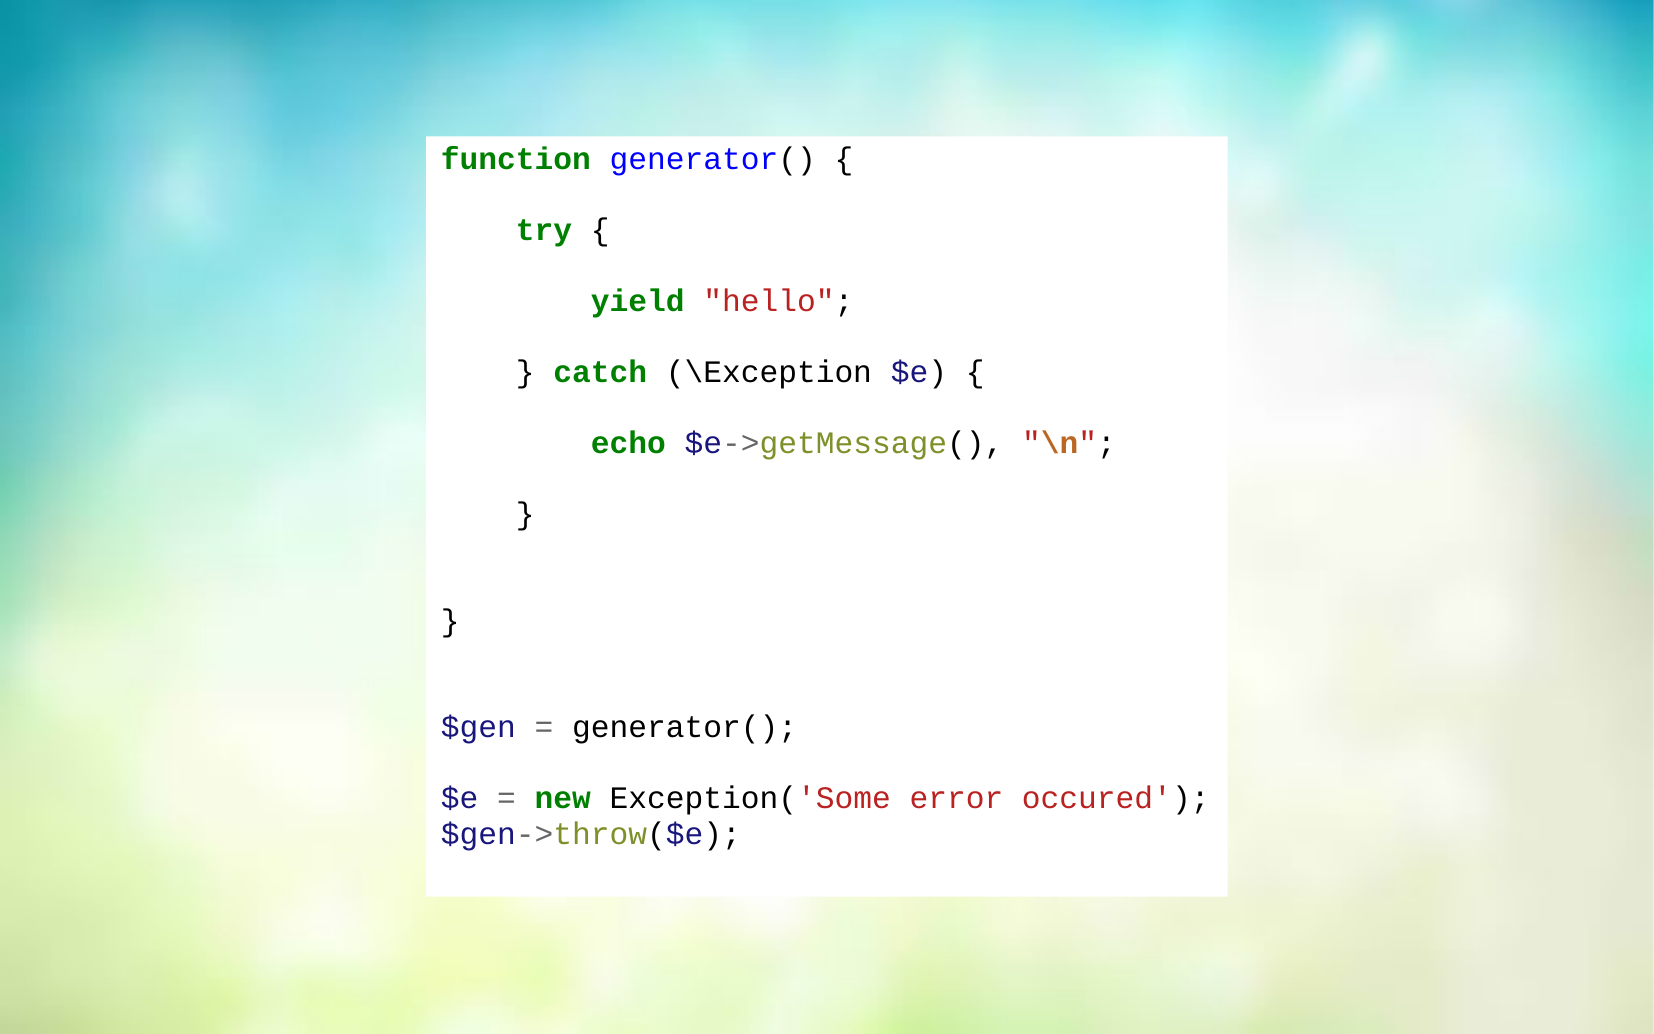

function generator() {
 try {
 yield "hello";
 } catch (\Exception $e) {
 echo $e->getMessage(), "\n";
 }
}
$gen = generator();
$e = new Exception('Some error occured');
$gen->throw($e);